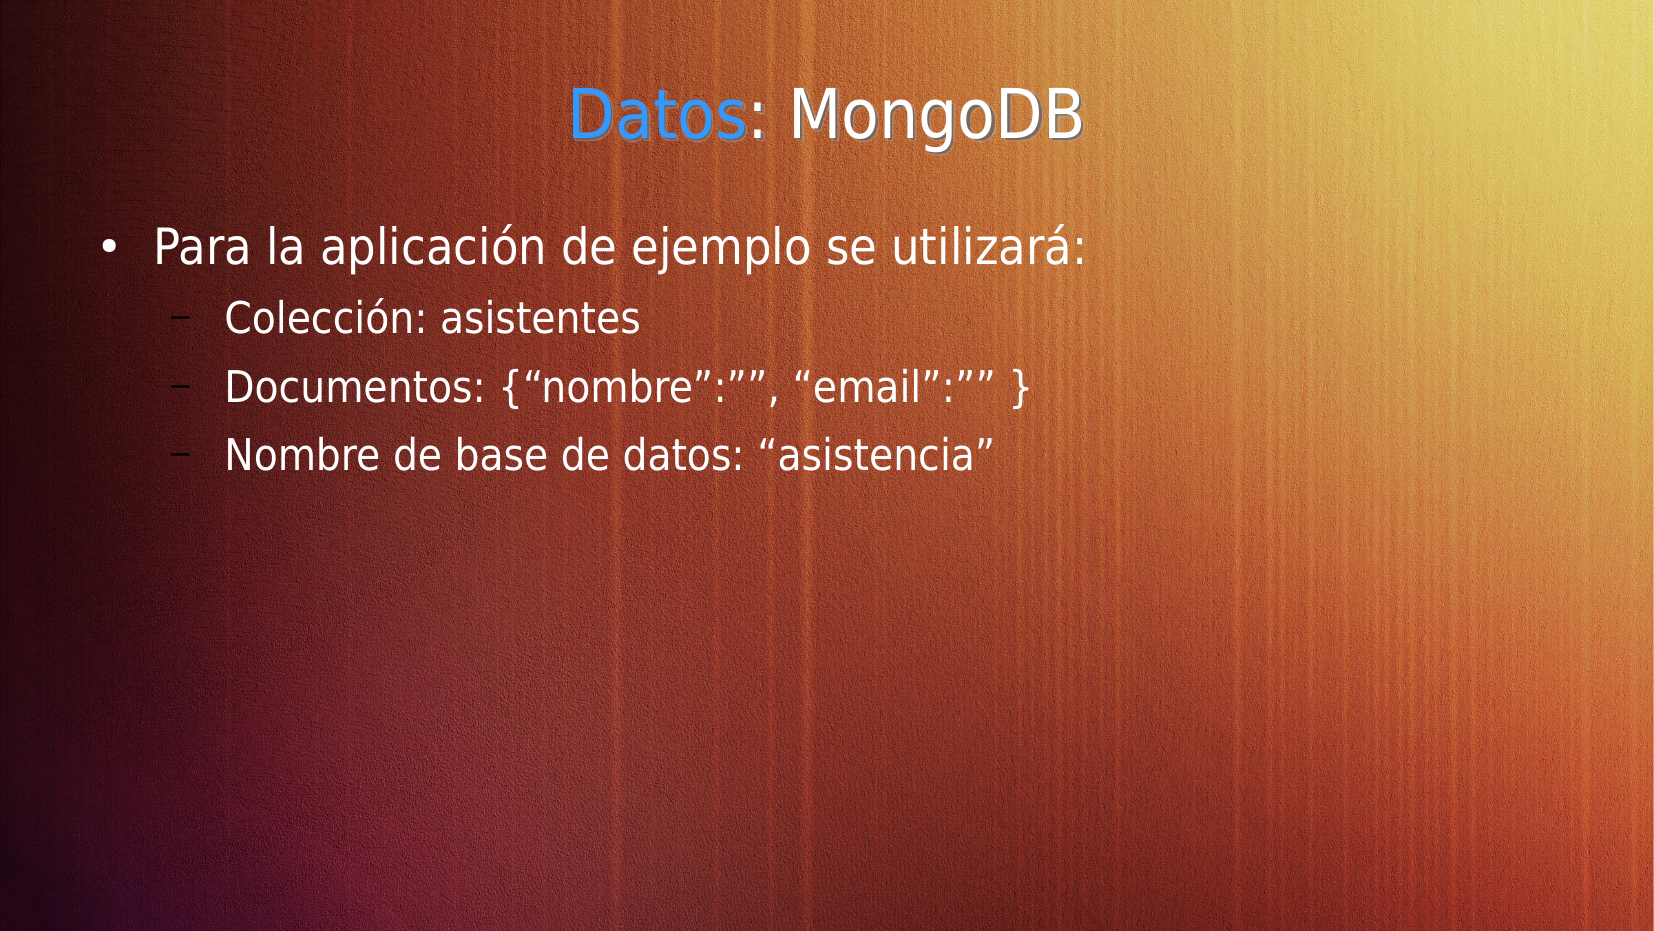

# Datos: MongoDB
Para la aplicación de ejemplo se utilizará:
Colección: asistentes
Documentos: {“nombre”:””, “email”:”” }
Nombre de base de datos: “asistencia”